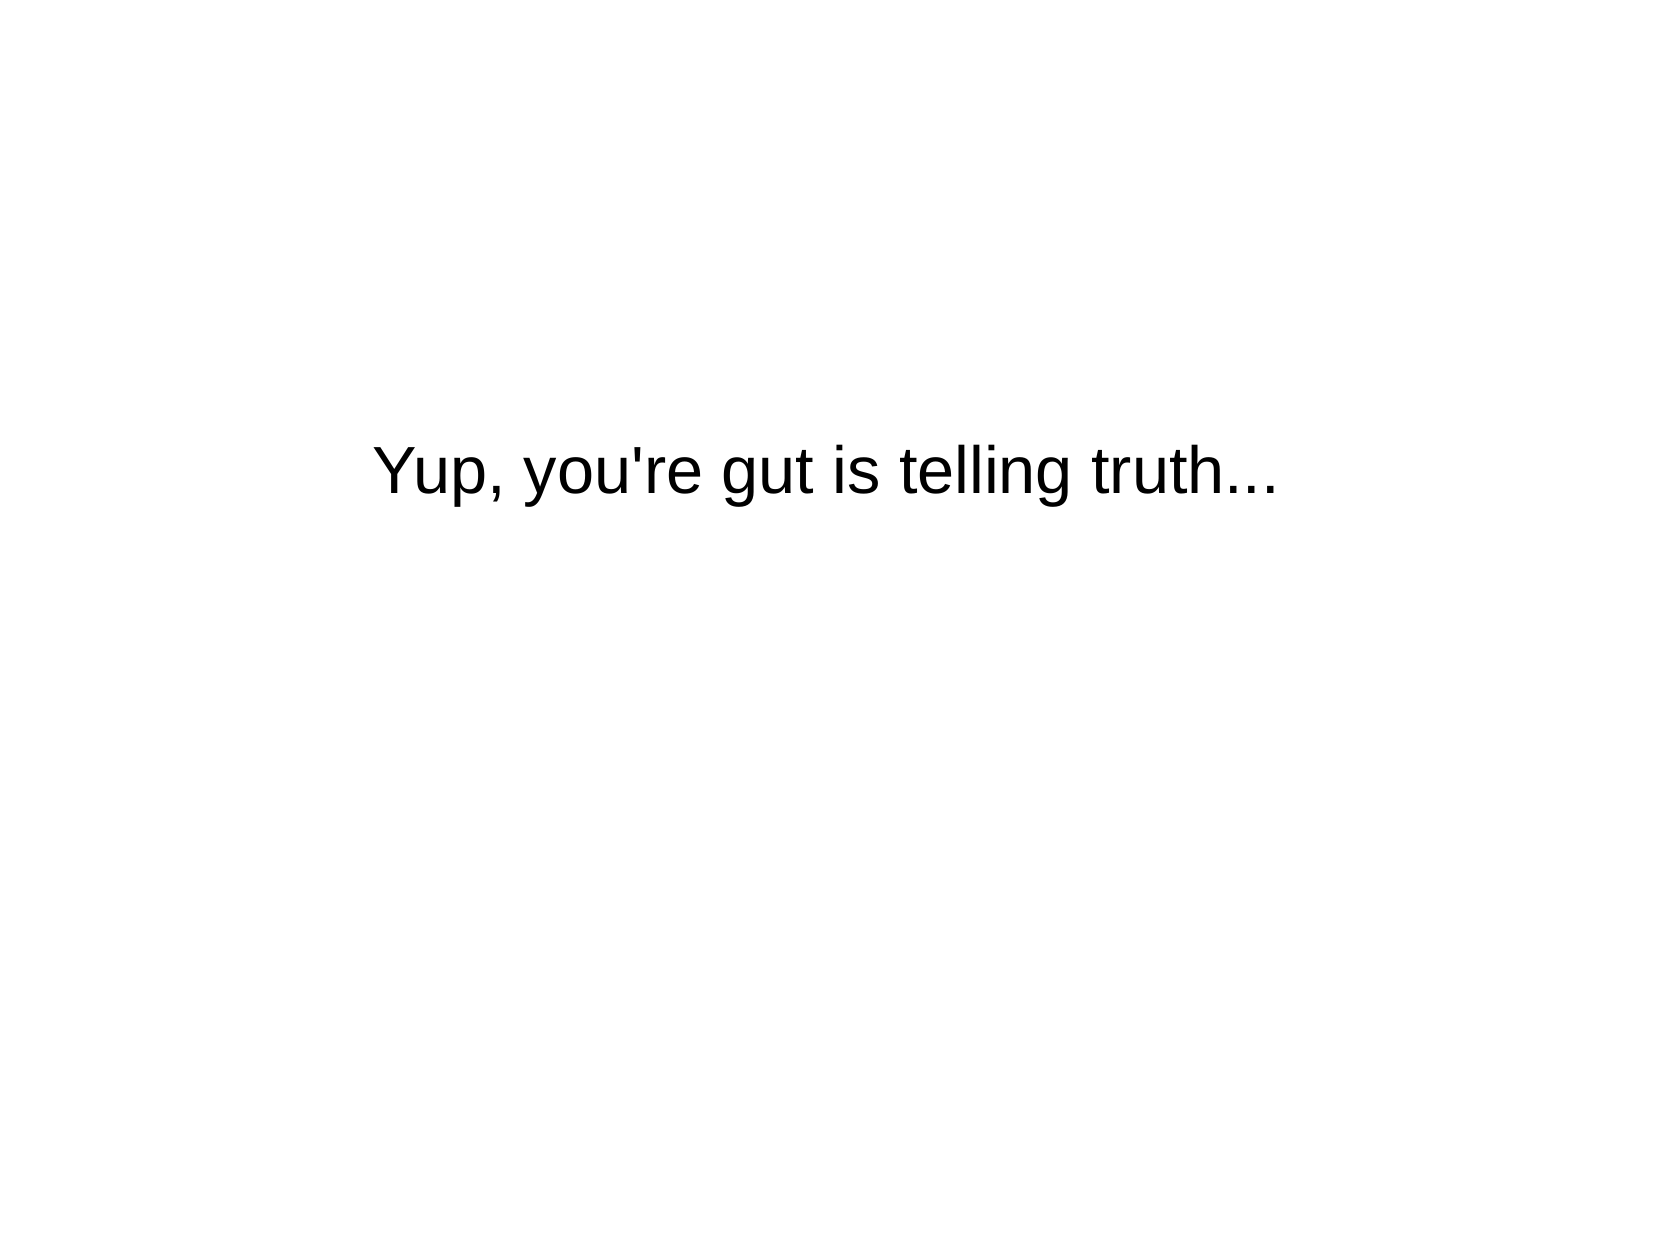

# Yup, you're gut is telling truth...